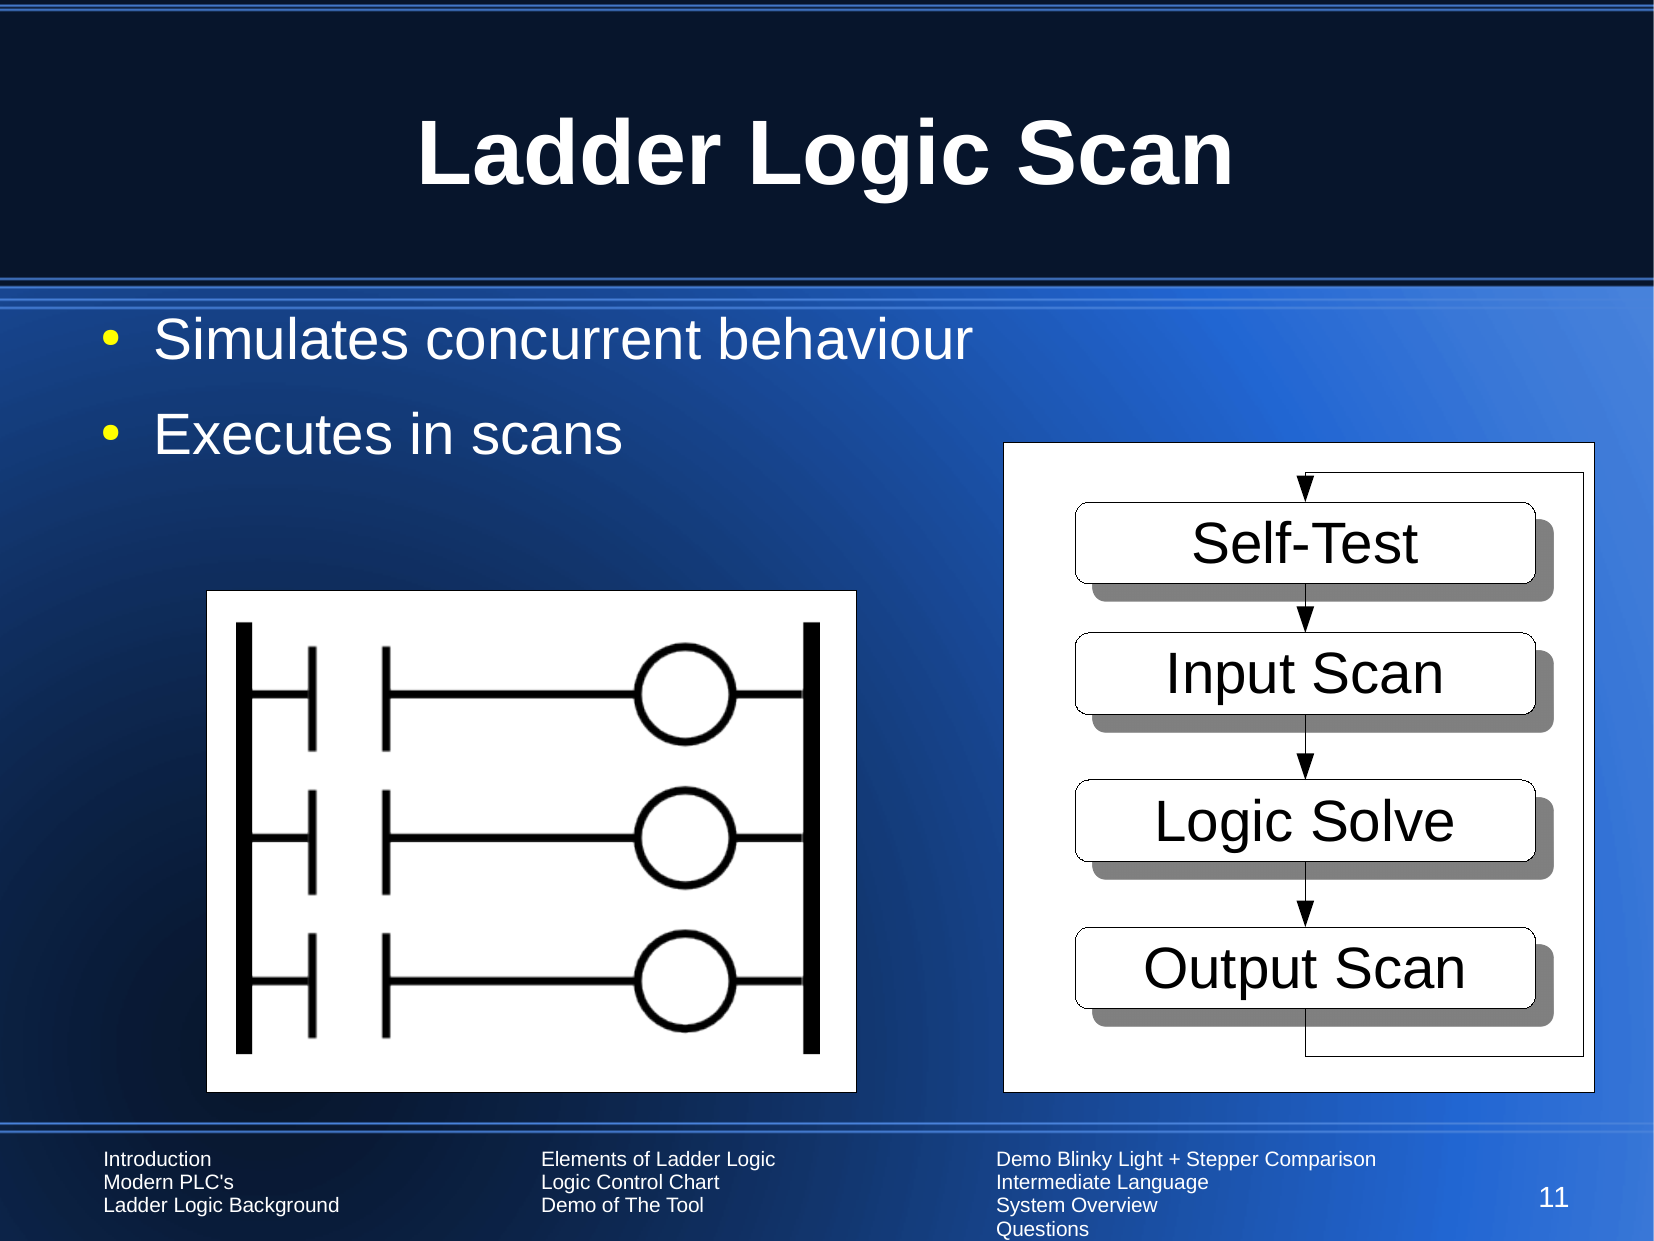

# Ladder Logic Scan
Simulates concurrent behaviour
Executes in scans
Self-Test
Input Scan
Logic Solve
Output Scan
11